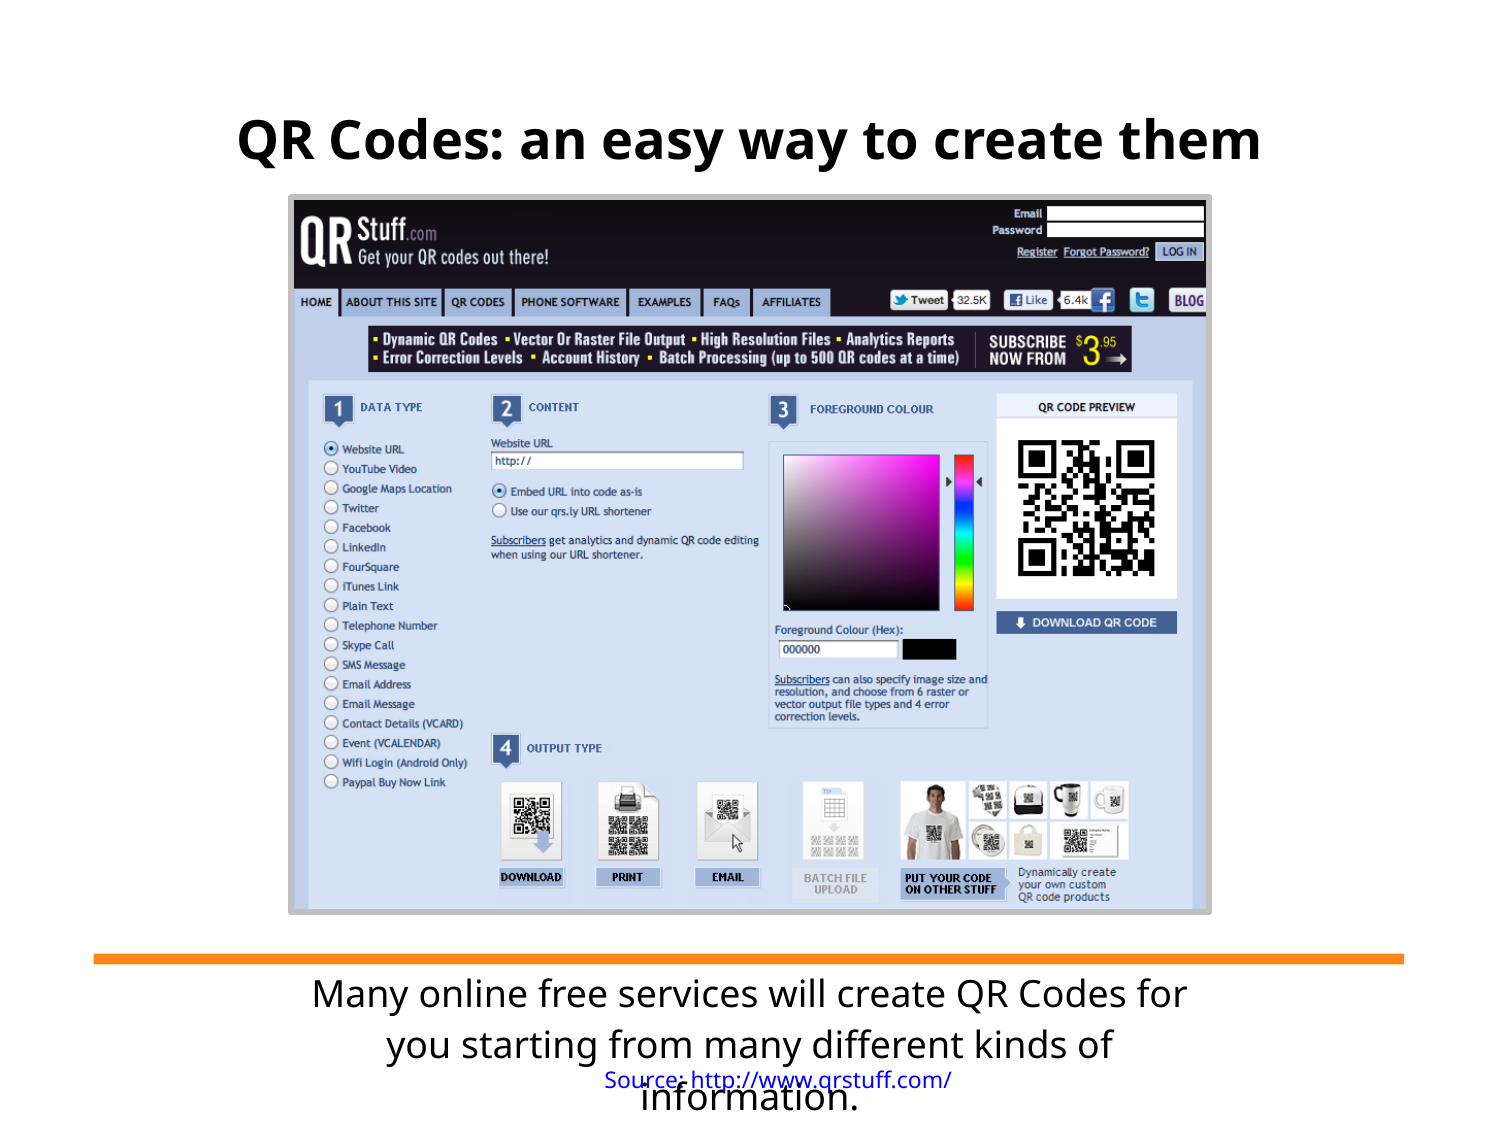

# QR Codes: an easy way to create them
Many online free services will create QR Codes for you starting from many different kinds of information.
Source: http://www.qrstuff.com/